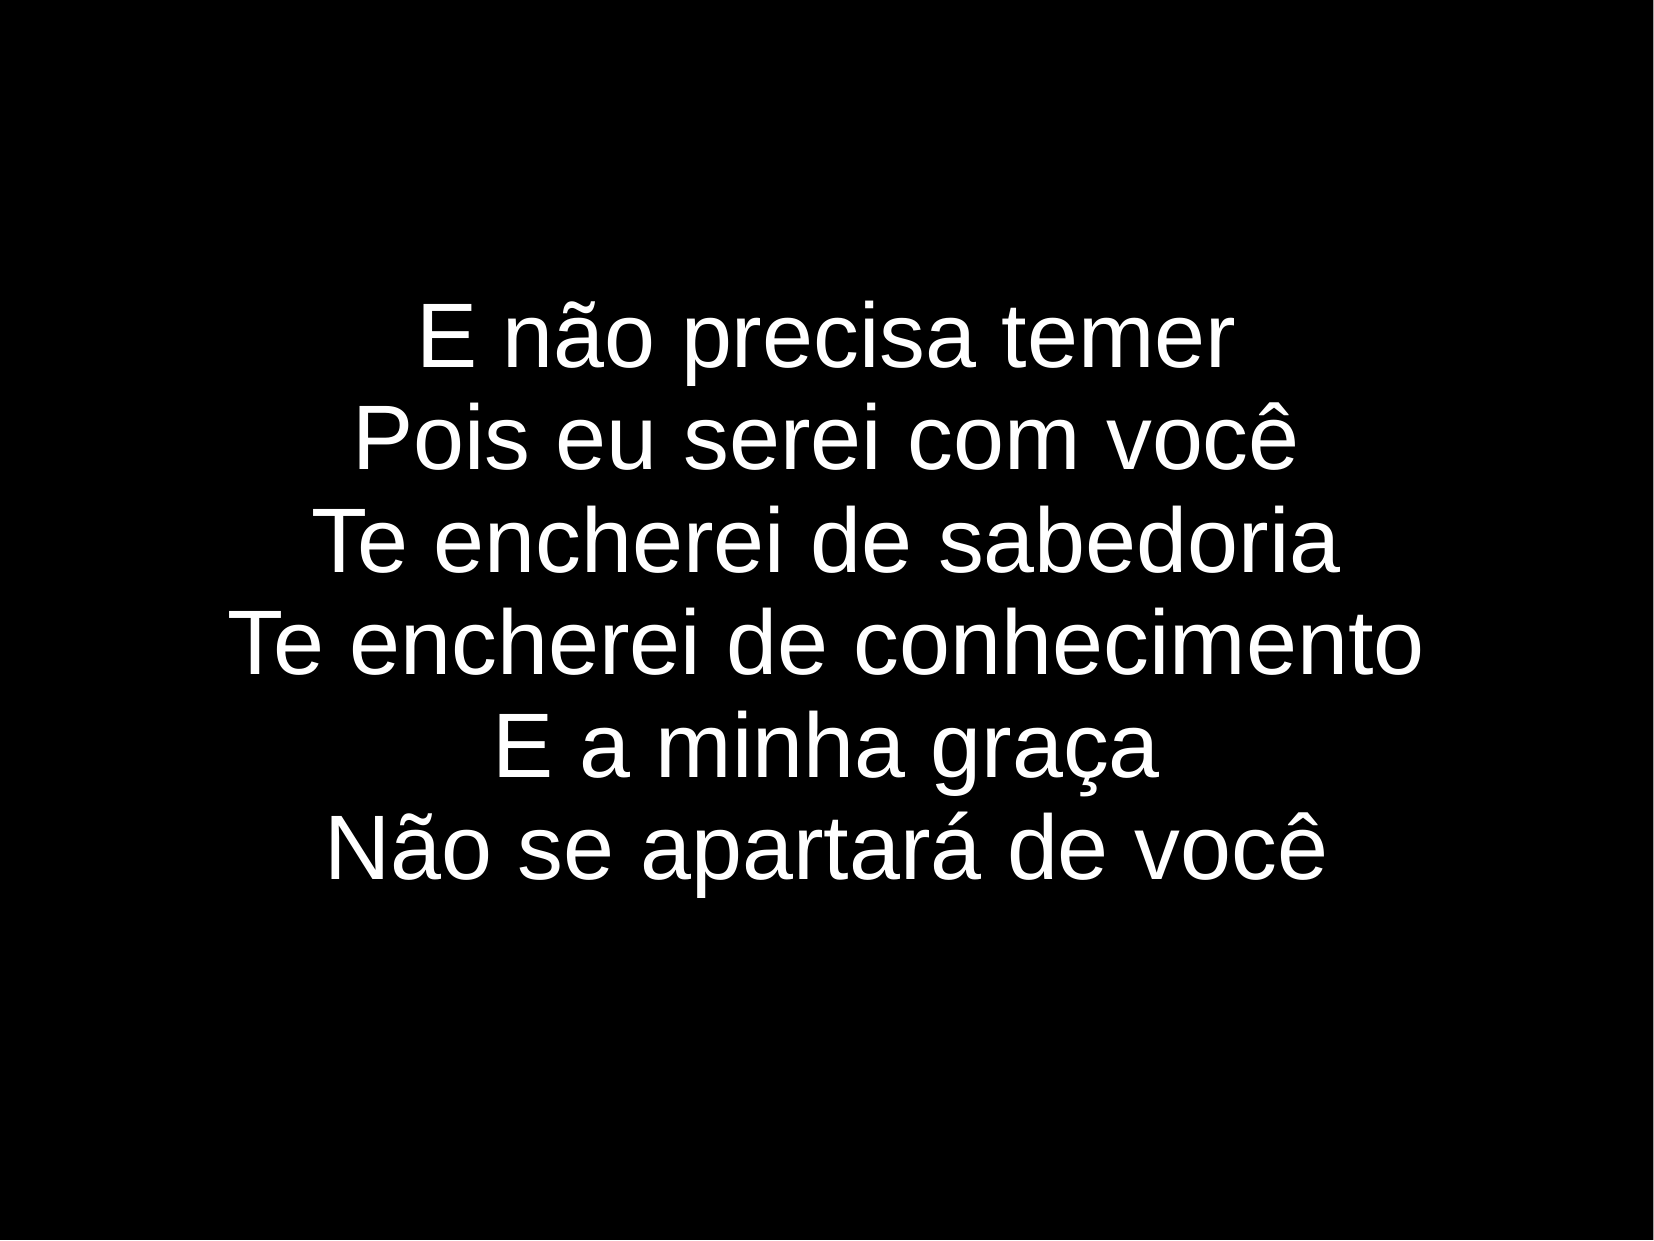

# E não precisa temer
Pois eu serei com você
Te encherei de sabedoria
Te encherei de conhecimento
E a minha graça
Não se apartará de você